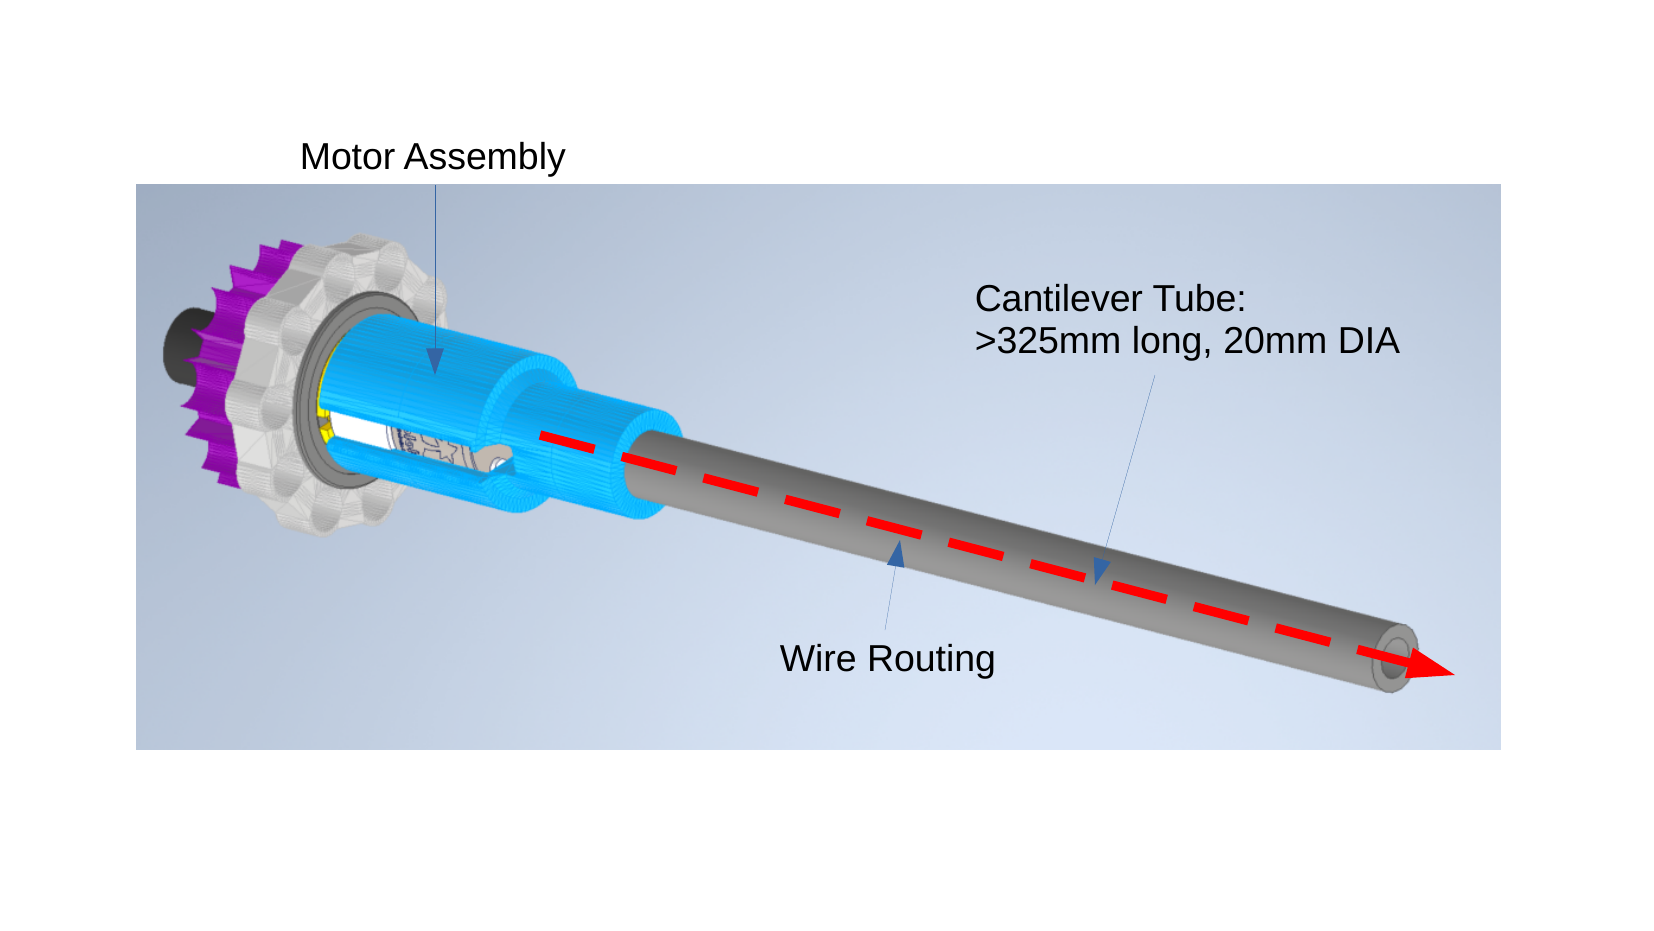

Motor Assembly
Cantilever Tube:
>325mm long, 20mm DIA
Wire Routing